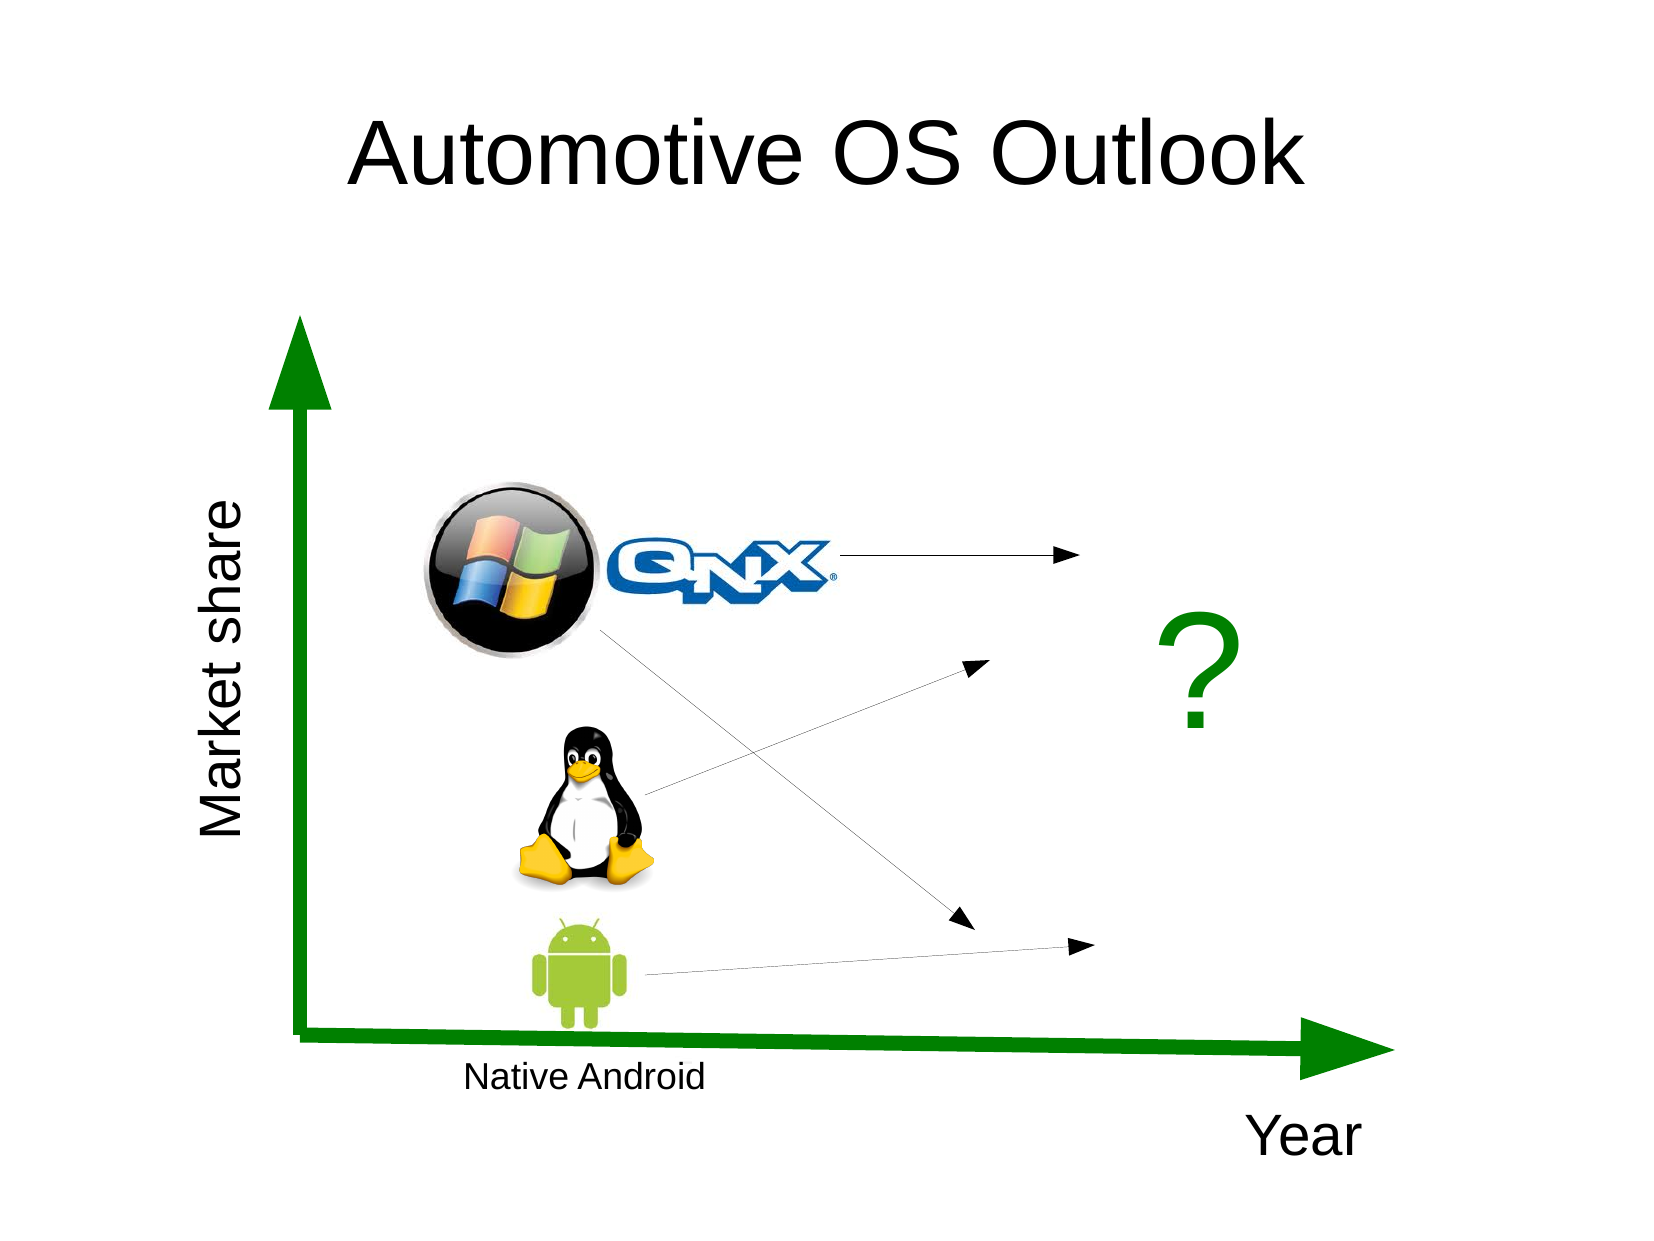

# Automotive OS Outlook
?
Market share
Native Android
Year